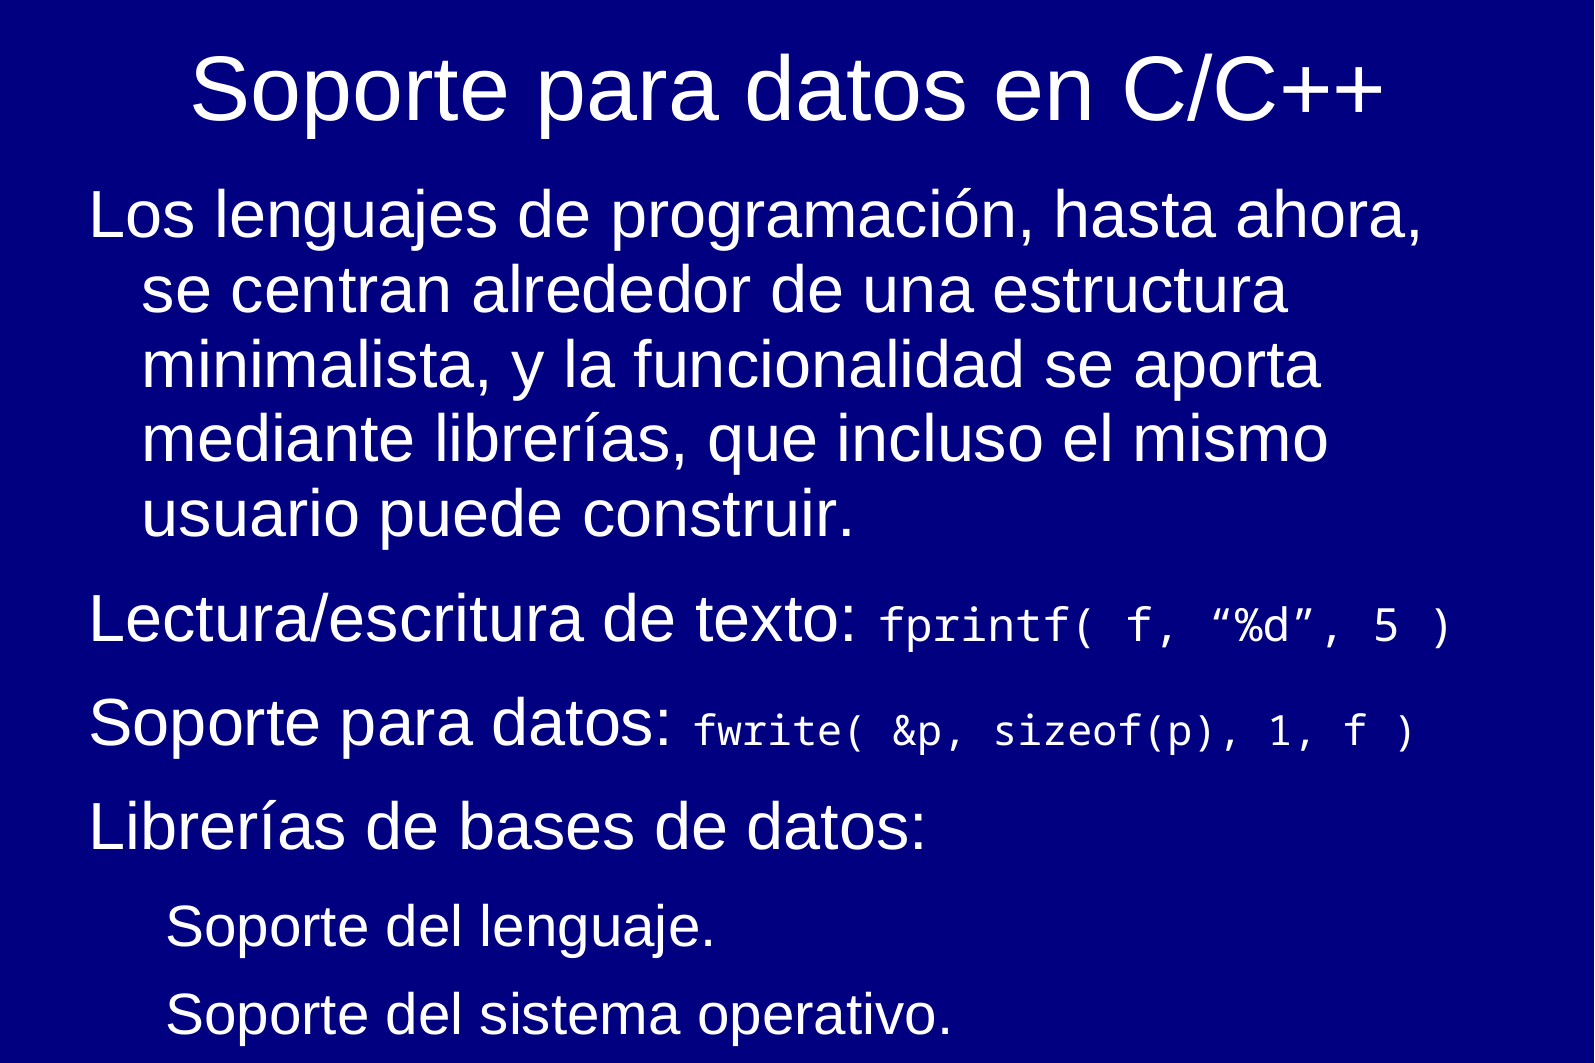

# Soporte para datos en C/C++
Los lenguajes de programación, hasta ahora, se centran alrededor de una estructura minimalista, y la funcionalidad se aporta mediante librerías, que incluso el mismo usuario puede construir.
Lectura/escritura de texto: fprintf( f, “%d”, 5 )
Soporte para datos: fwrite( &p, sizeof(p), 1, f )
Librerías de bases de datos:
Soporte del lenguaje.
Soporte del sistema operativo.